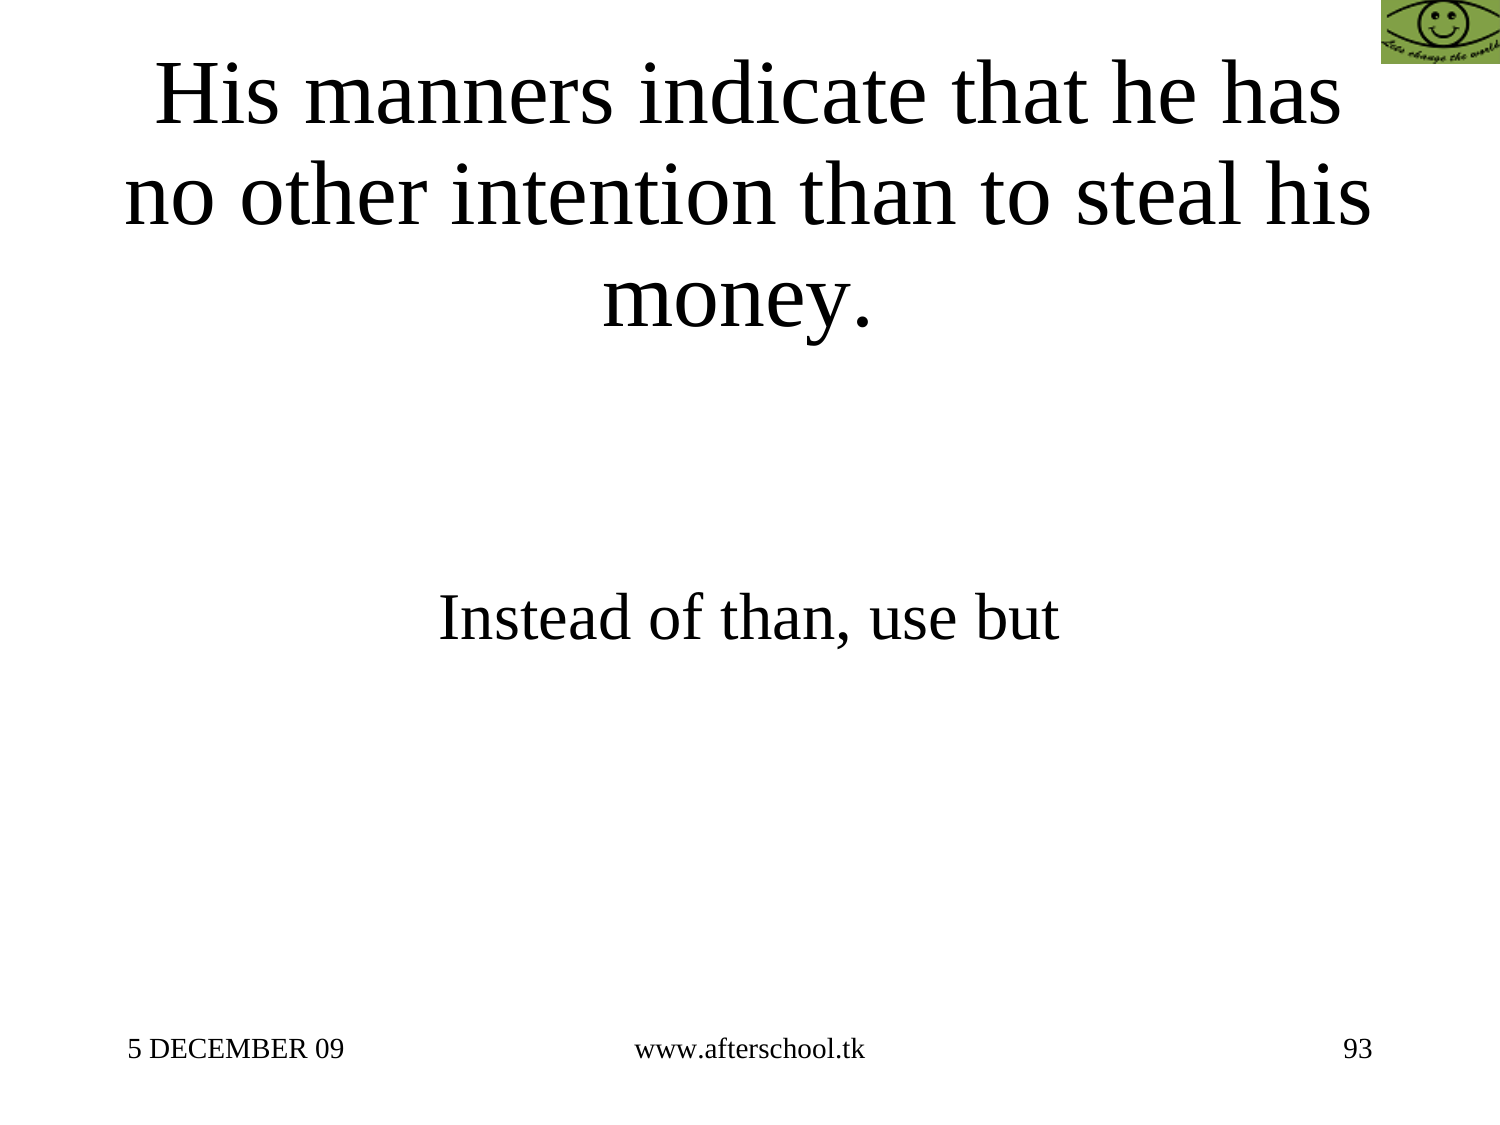

# His manners indicate that he has no other intention than to steal his money.
Instead of than, use but
MFI Seminar Jain PG College
AFTERSCHOOOL centre for social entrepreneurship
93